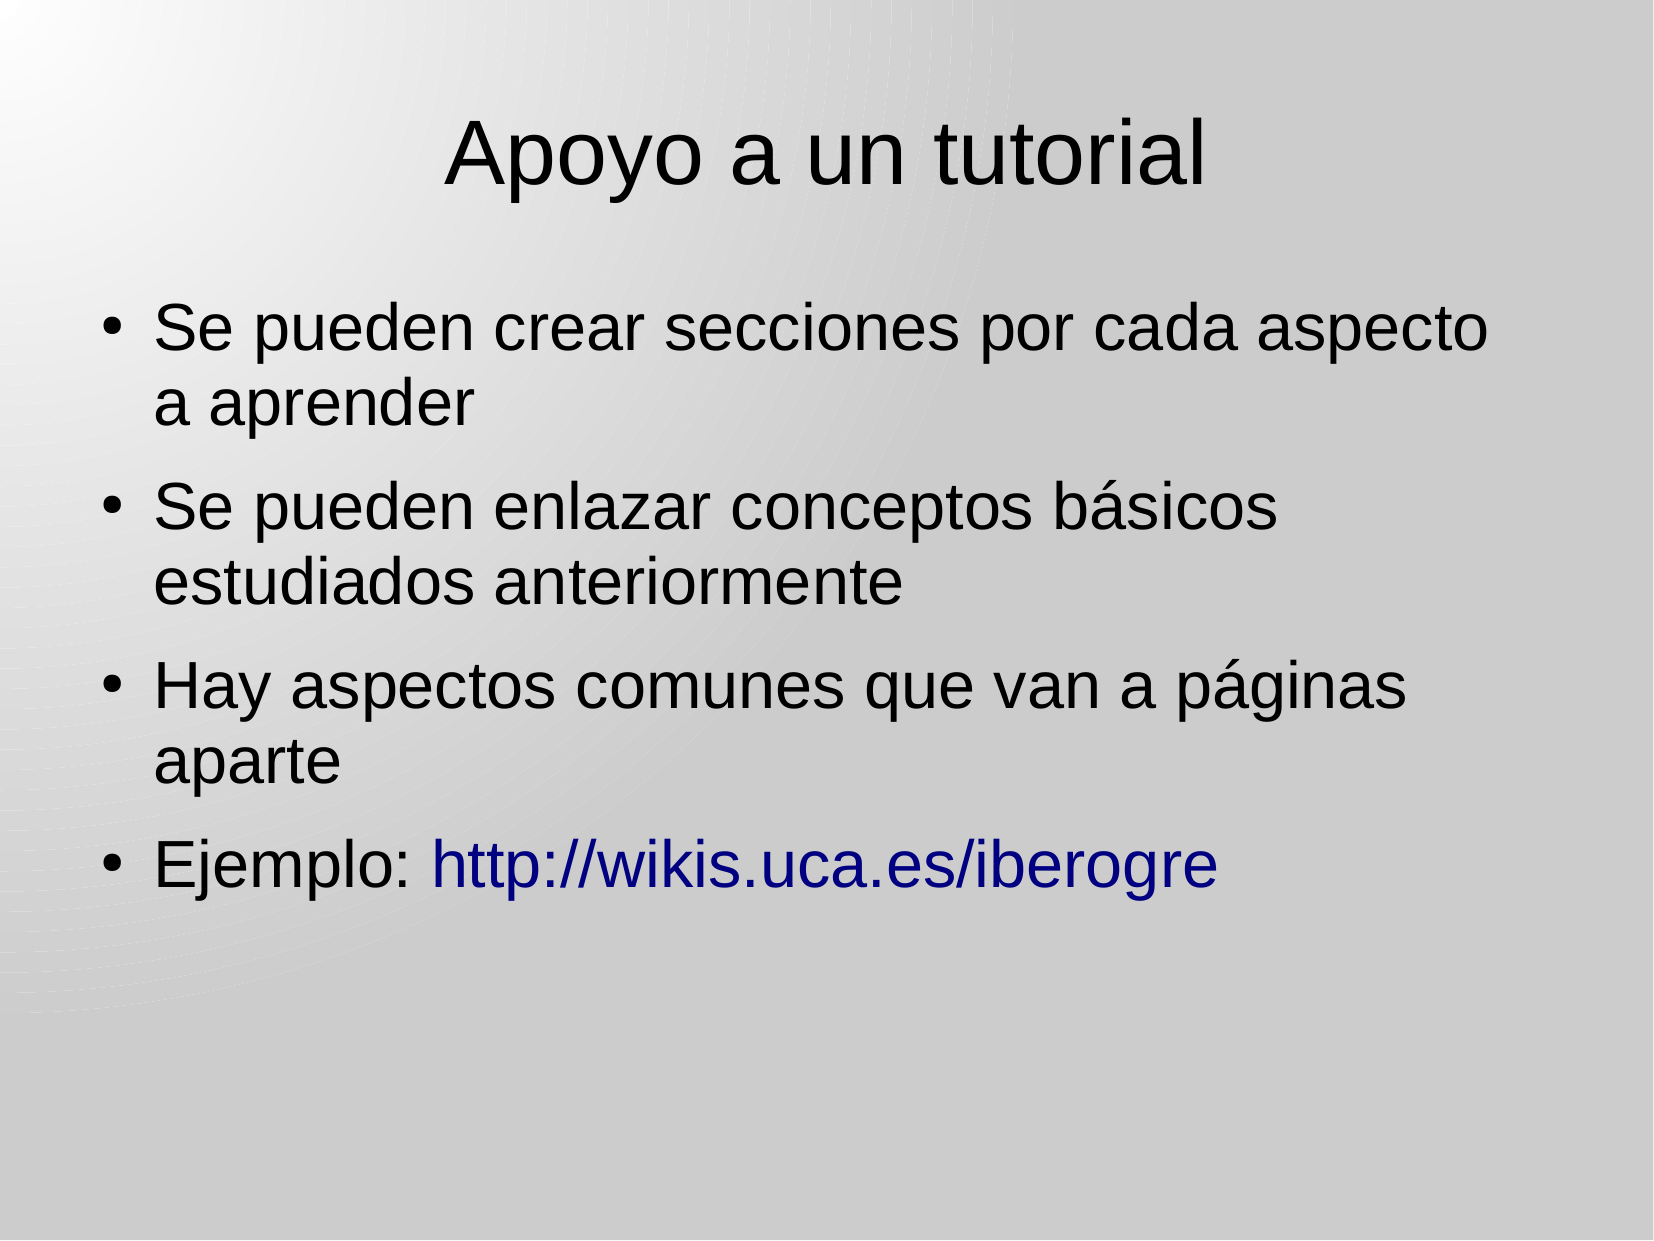

# Apoyo a un tutorial
Se pueden crear secciones por cada aspecto a aprender
Se pueden enlazar conceptos básicos estudiados anteriormente
Hay aspectos comunes que van a páginas aparte
Ejemplo: http://wikis.uca.es/iberogre